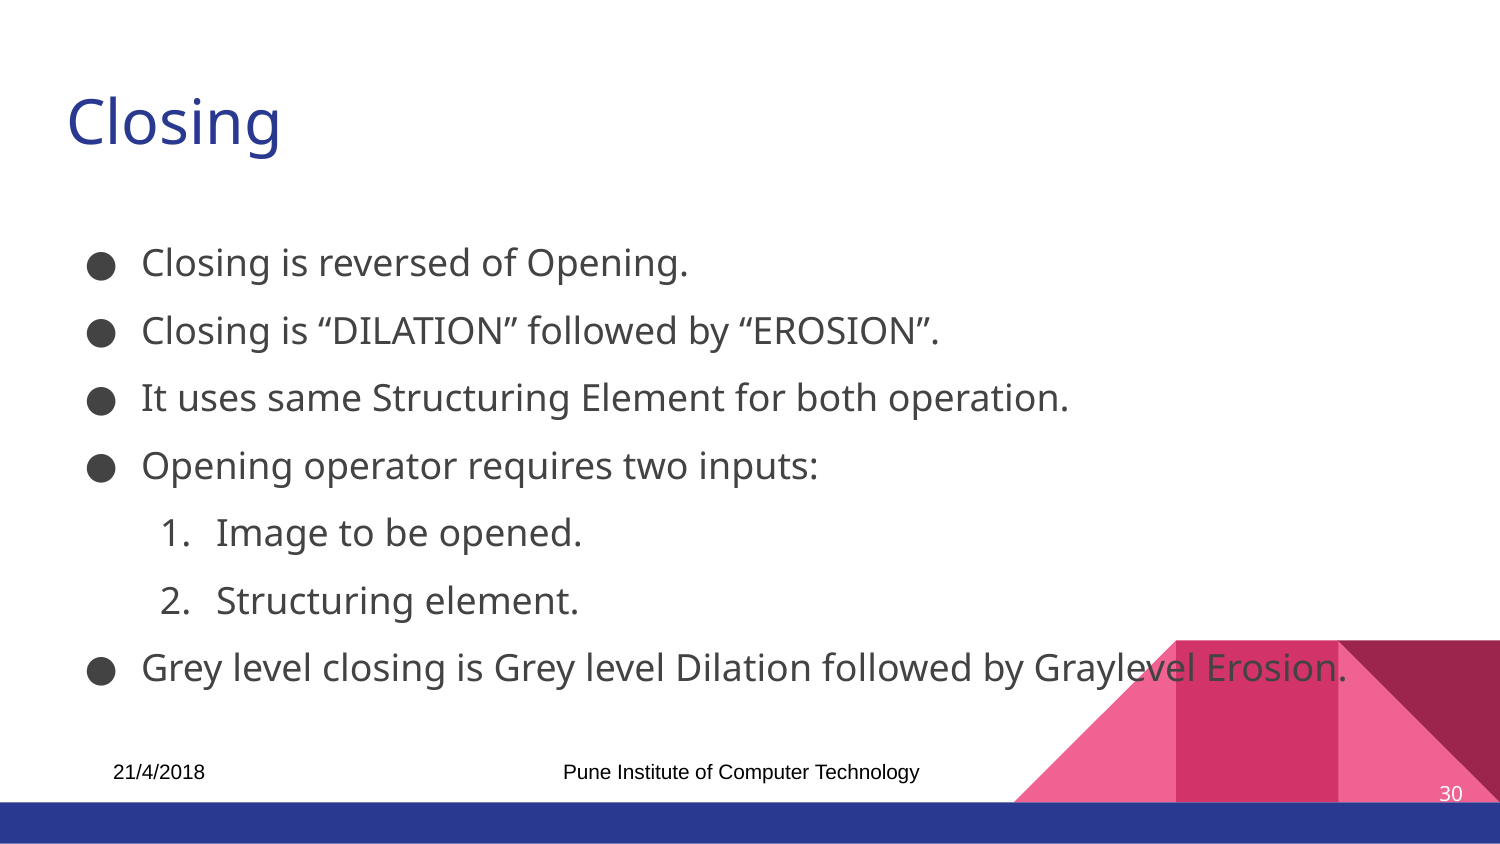

# Closing
Closing is reversed of Opening.
Closing is “DILATION” followed by “EROSION”.
It uses same Structuring Element for both operation.
Opening operator requires two inputs:
Image to be opened.
Structuring element.
Grey level closing is Grey level Dilation followed by Graylevel Erosion.